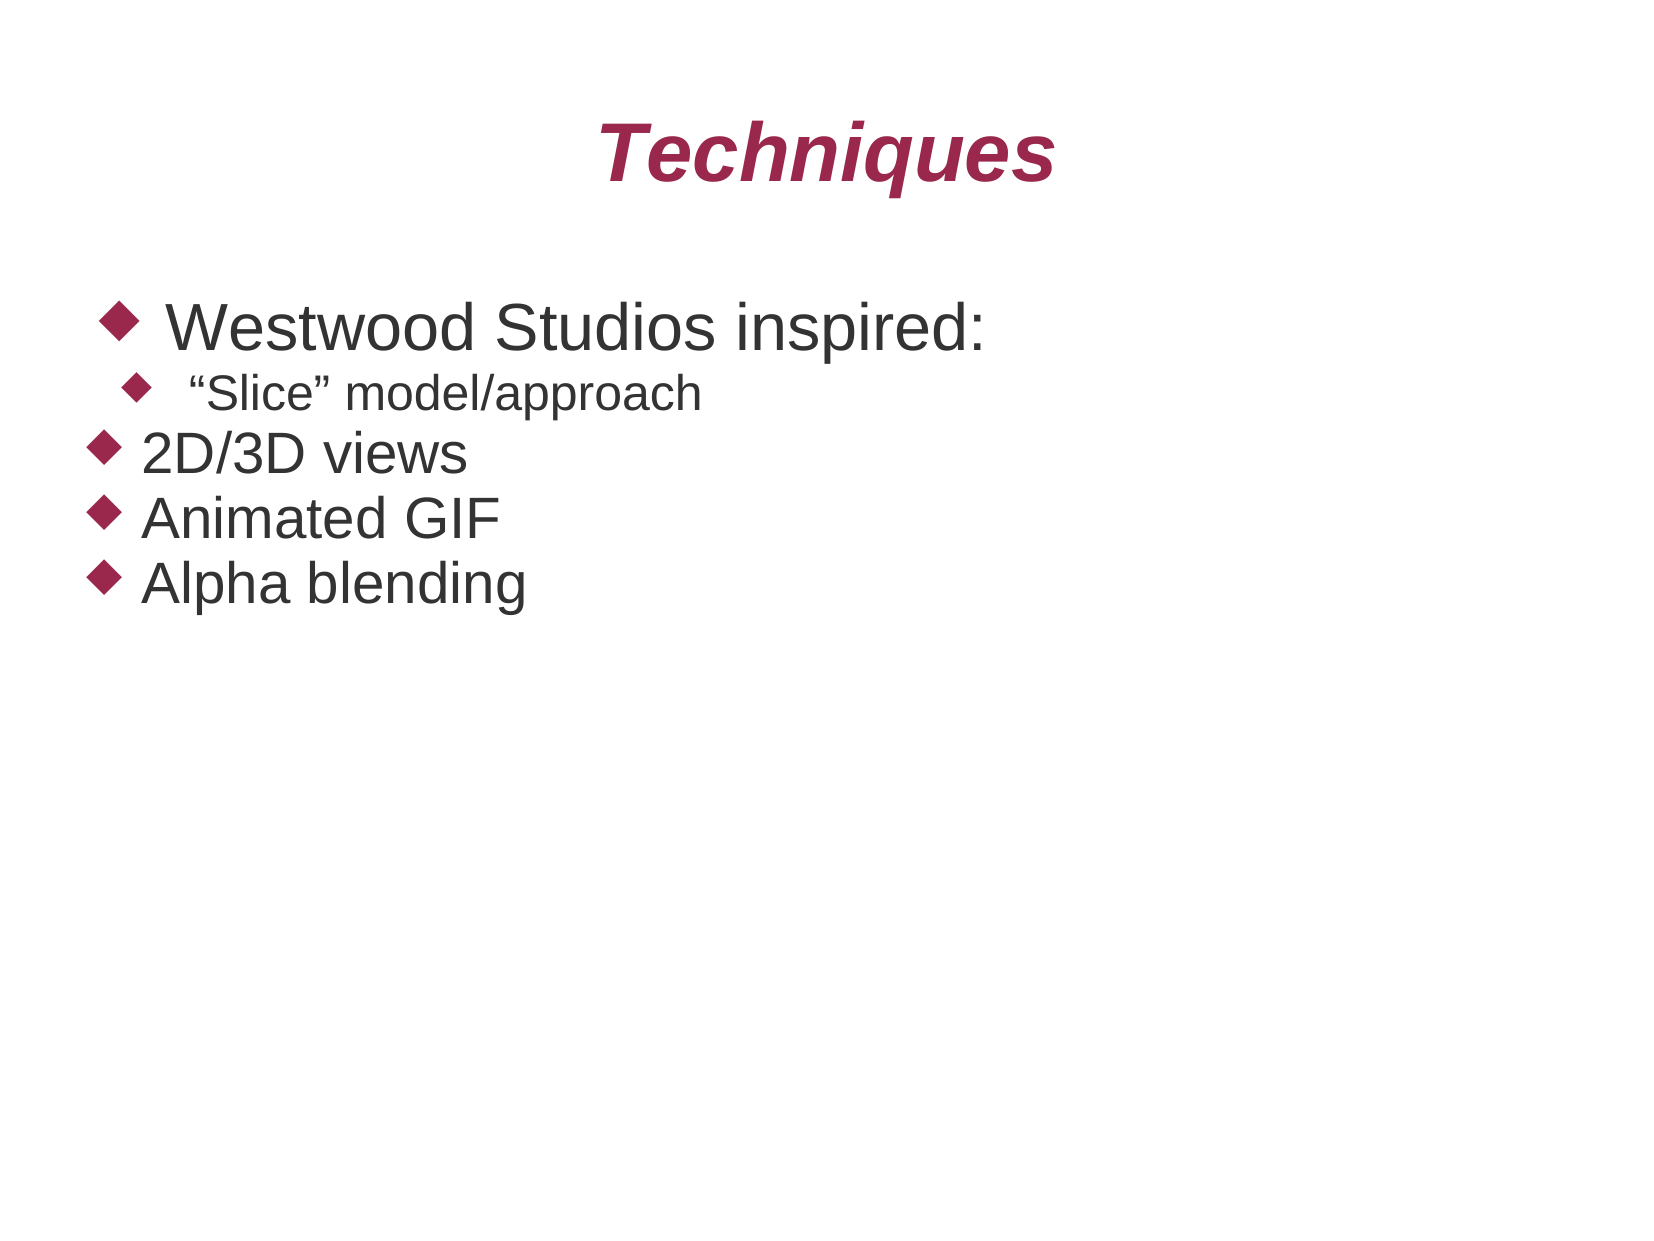

# Techniques
Westwood Studios inspired:
“Slice” model/approach
2D/3D views
Animated GIF
Alpha blending